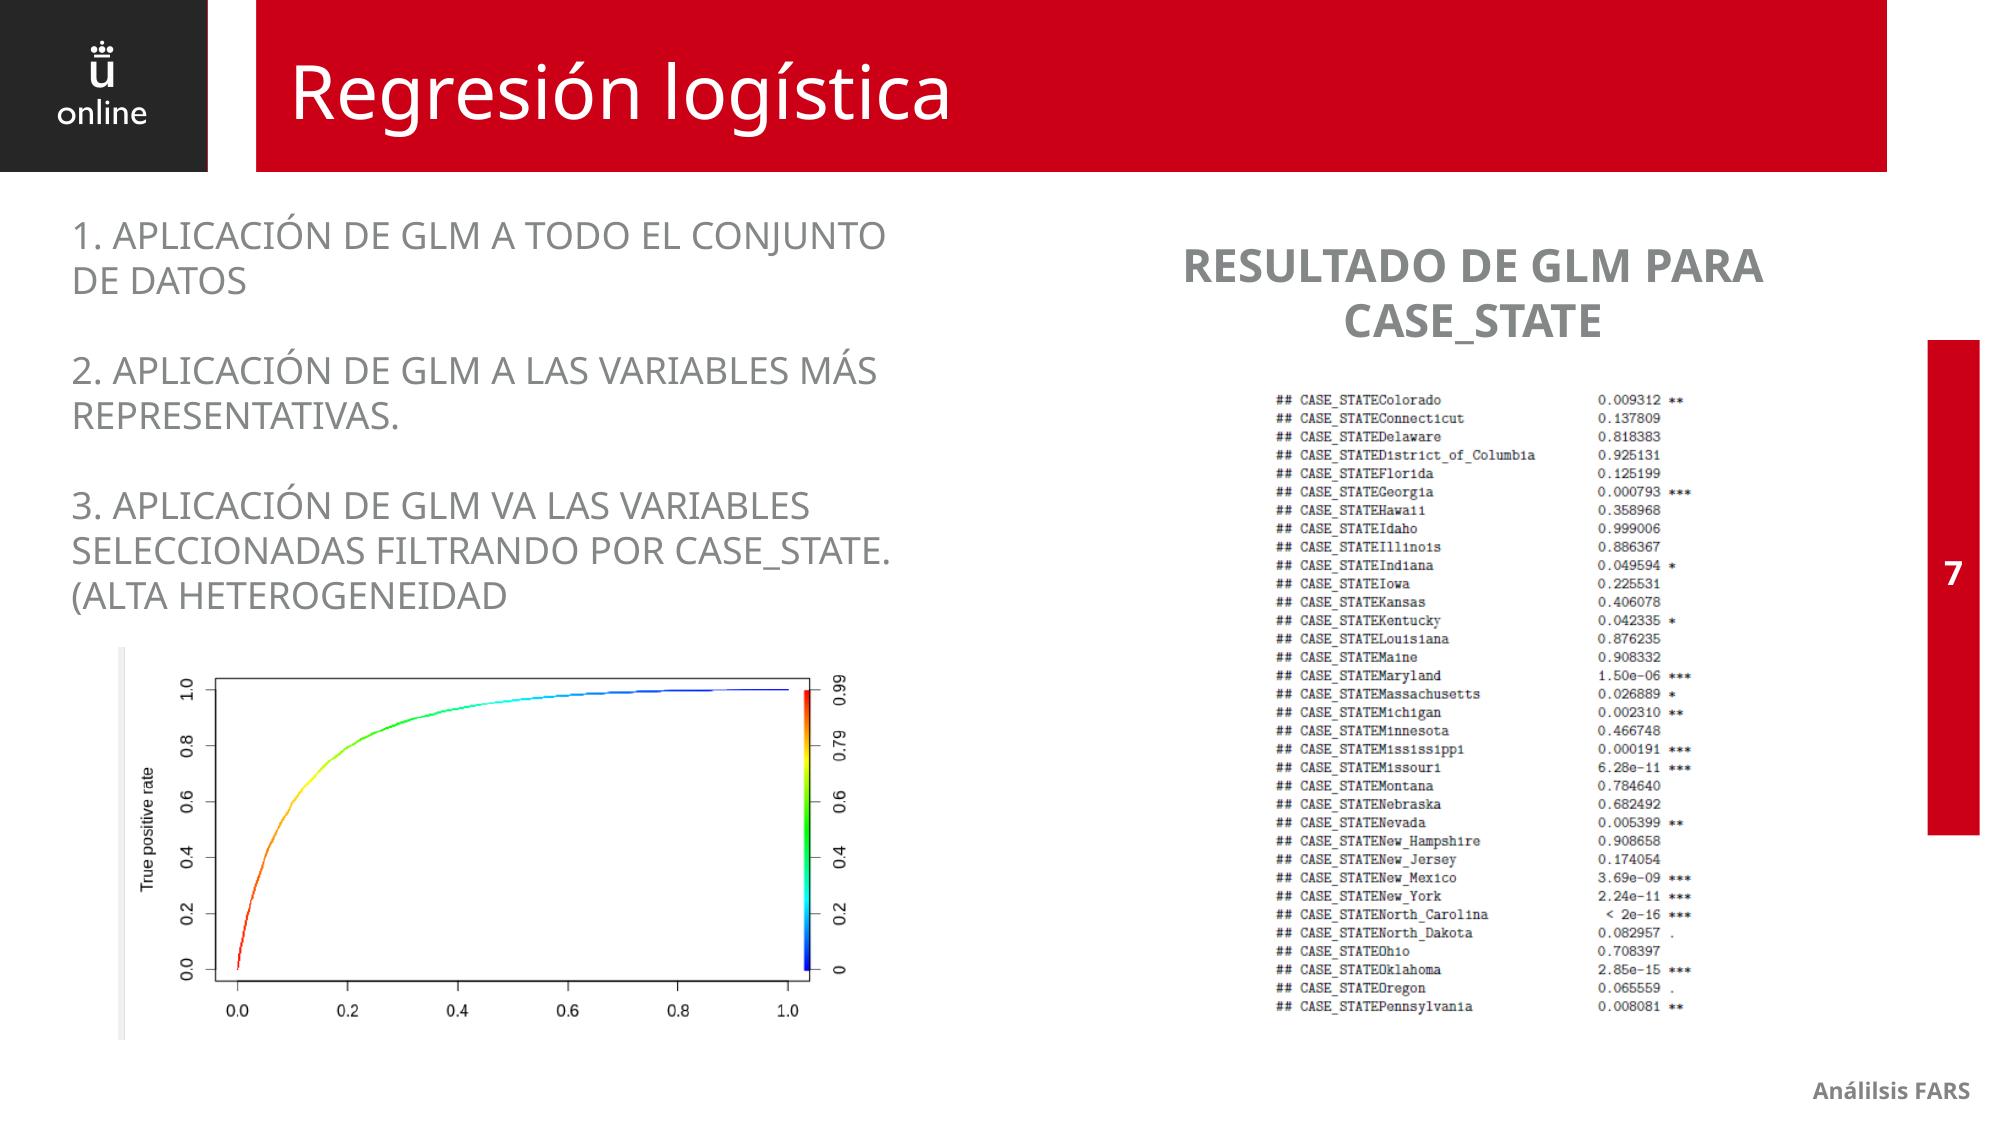

# Regresión logística
1. Aplicación de glm a todo el conjunto de datos
2. aplicación de glm a las variables más representativas.
3. aplicación de glm va las variables seleccionadas filtrando por case_state. (alta heterogeneidad
RESULTADO DE GLM para case_state
Análilsis FARS